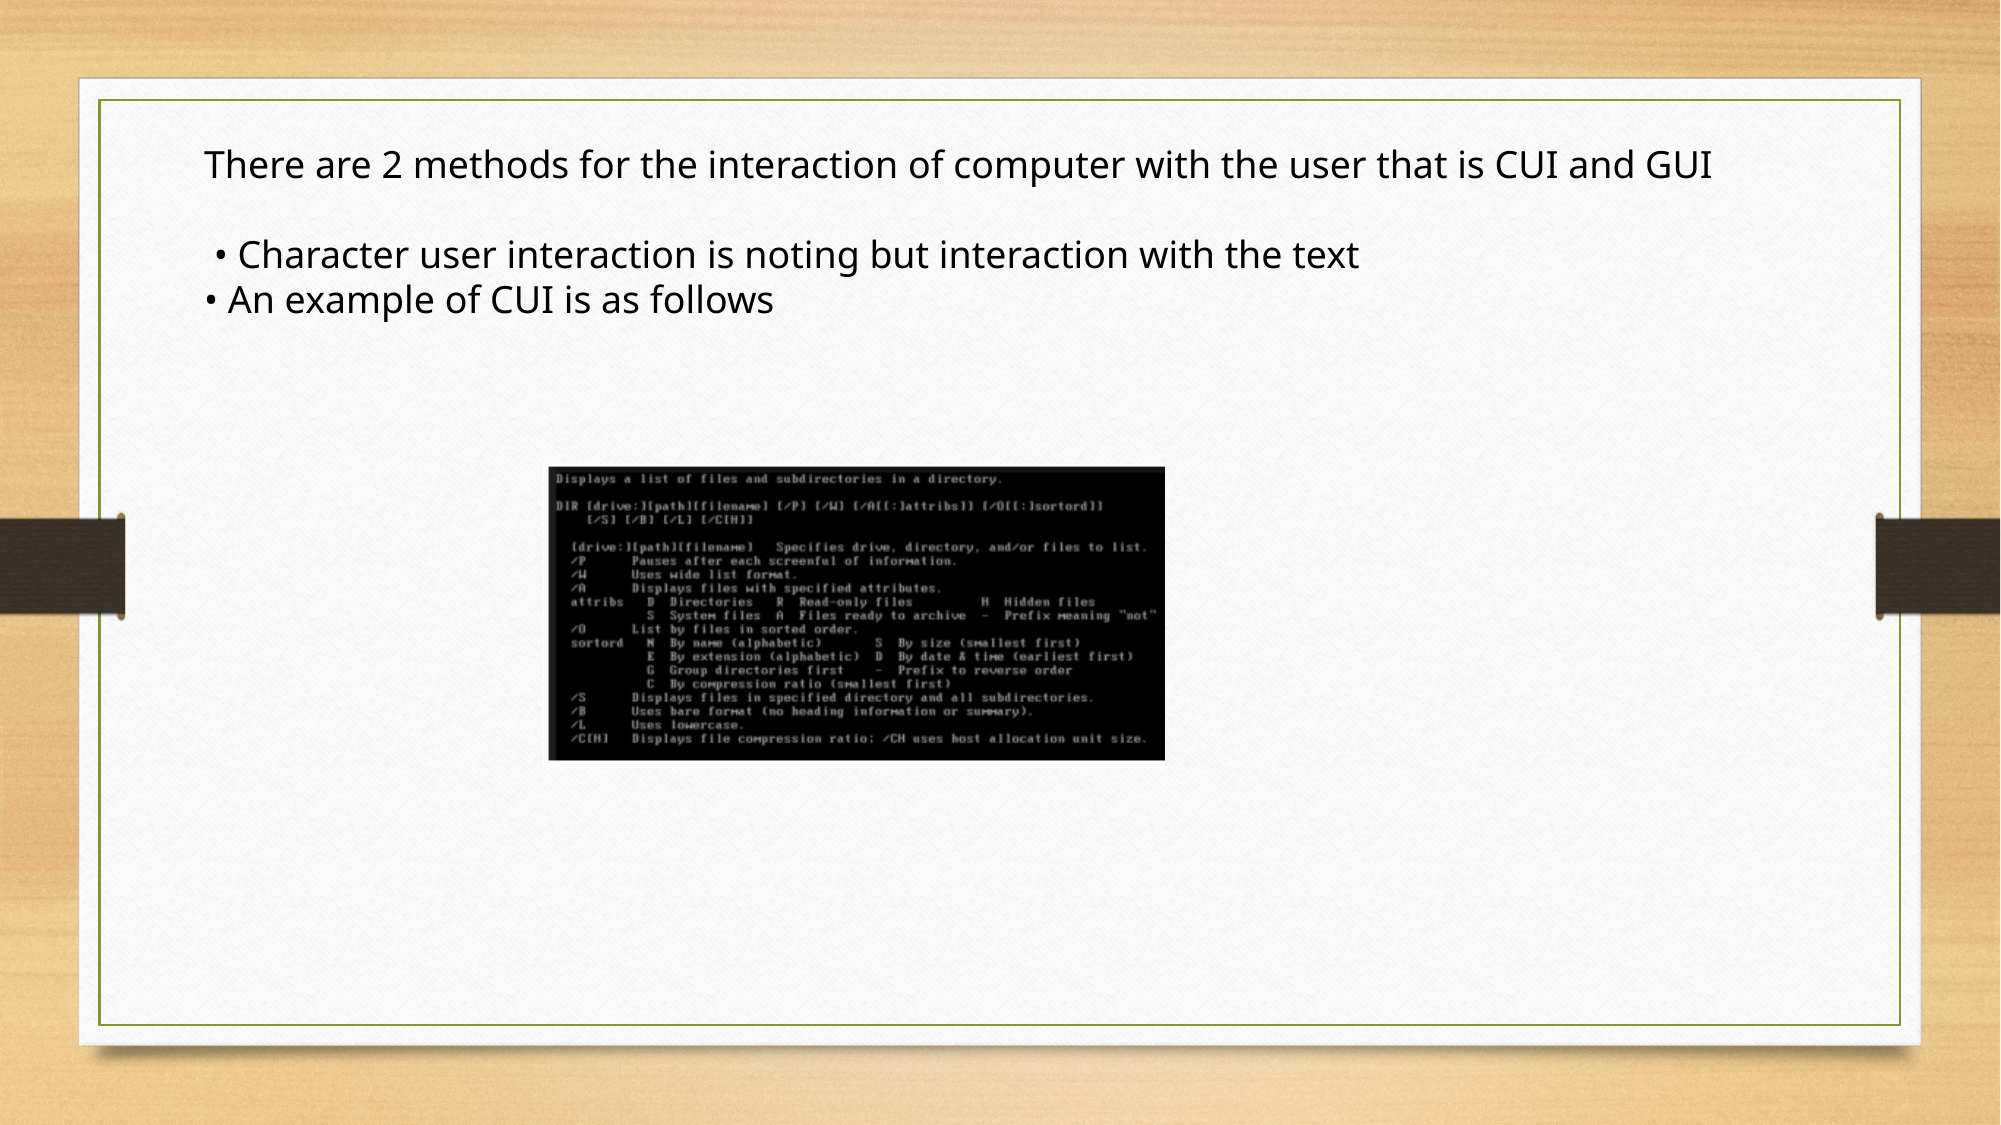

There are 2 methods for the interaction of computer with the user that is CUI and GUI
 • Character user interaction is noting but interaction with the text
• An example of CUI is as follows